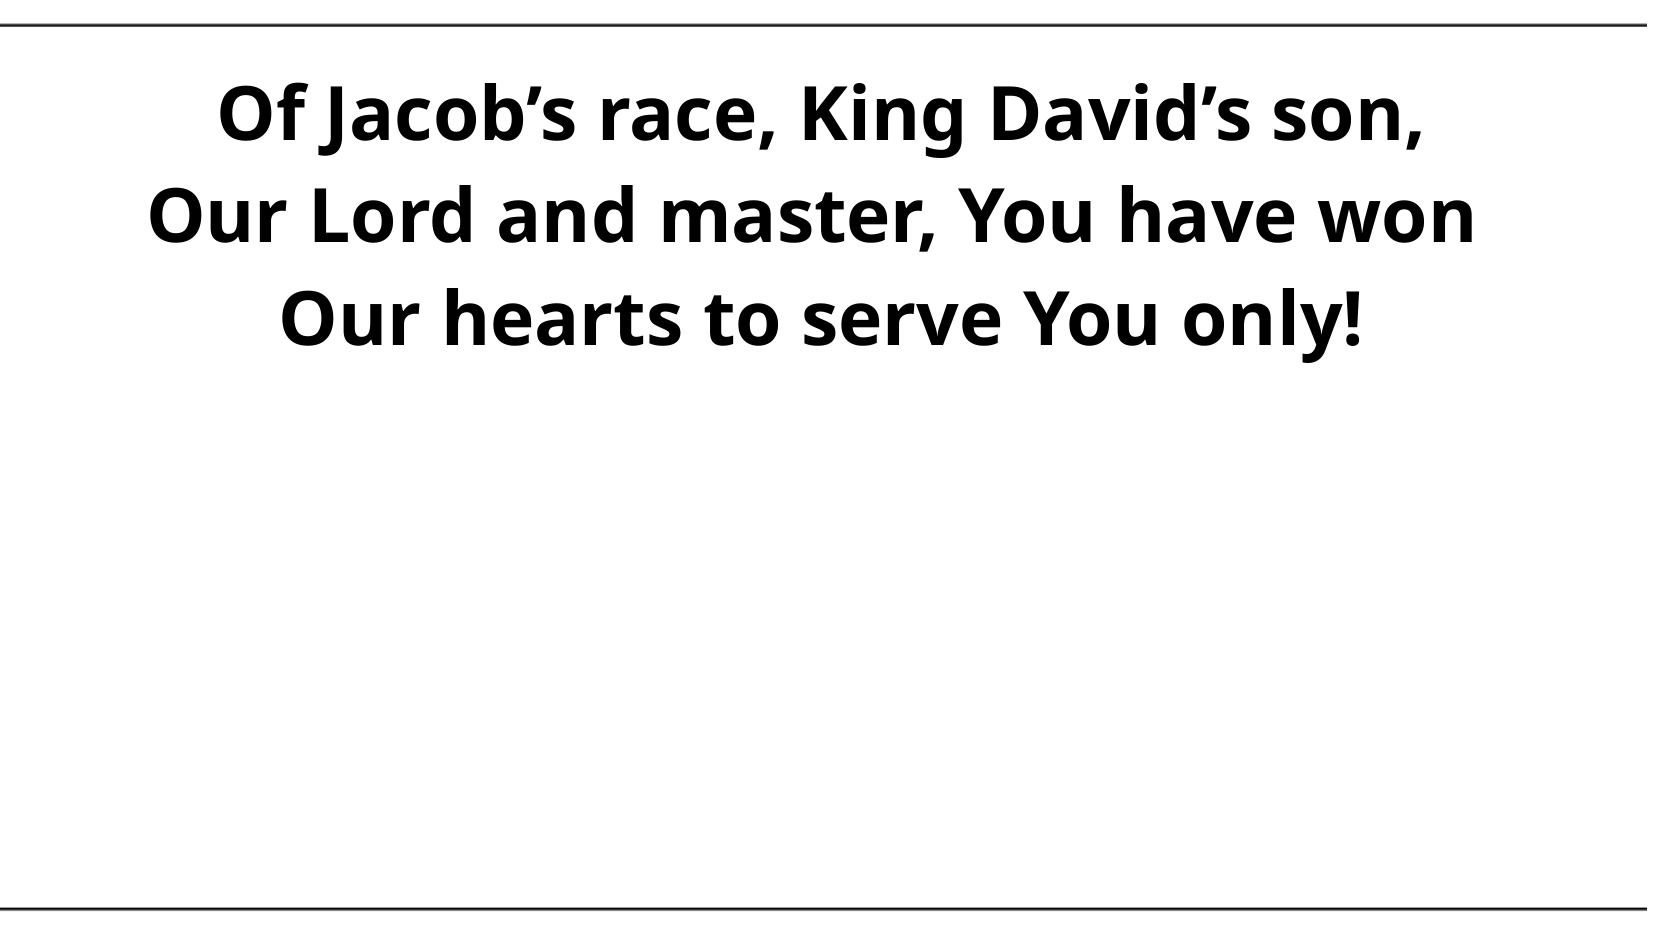

Of Jacob’s race, King David’s son,
Our Lord and master, You have won
Our hearts to serve You only!